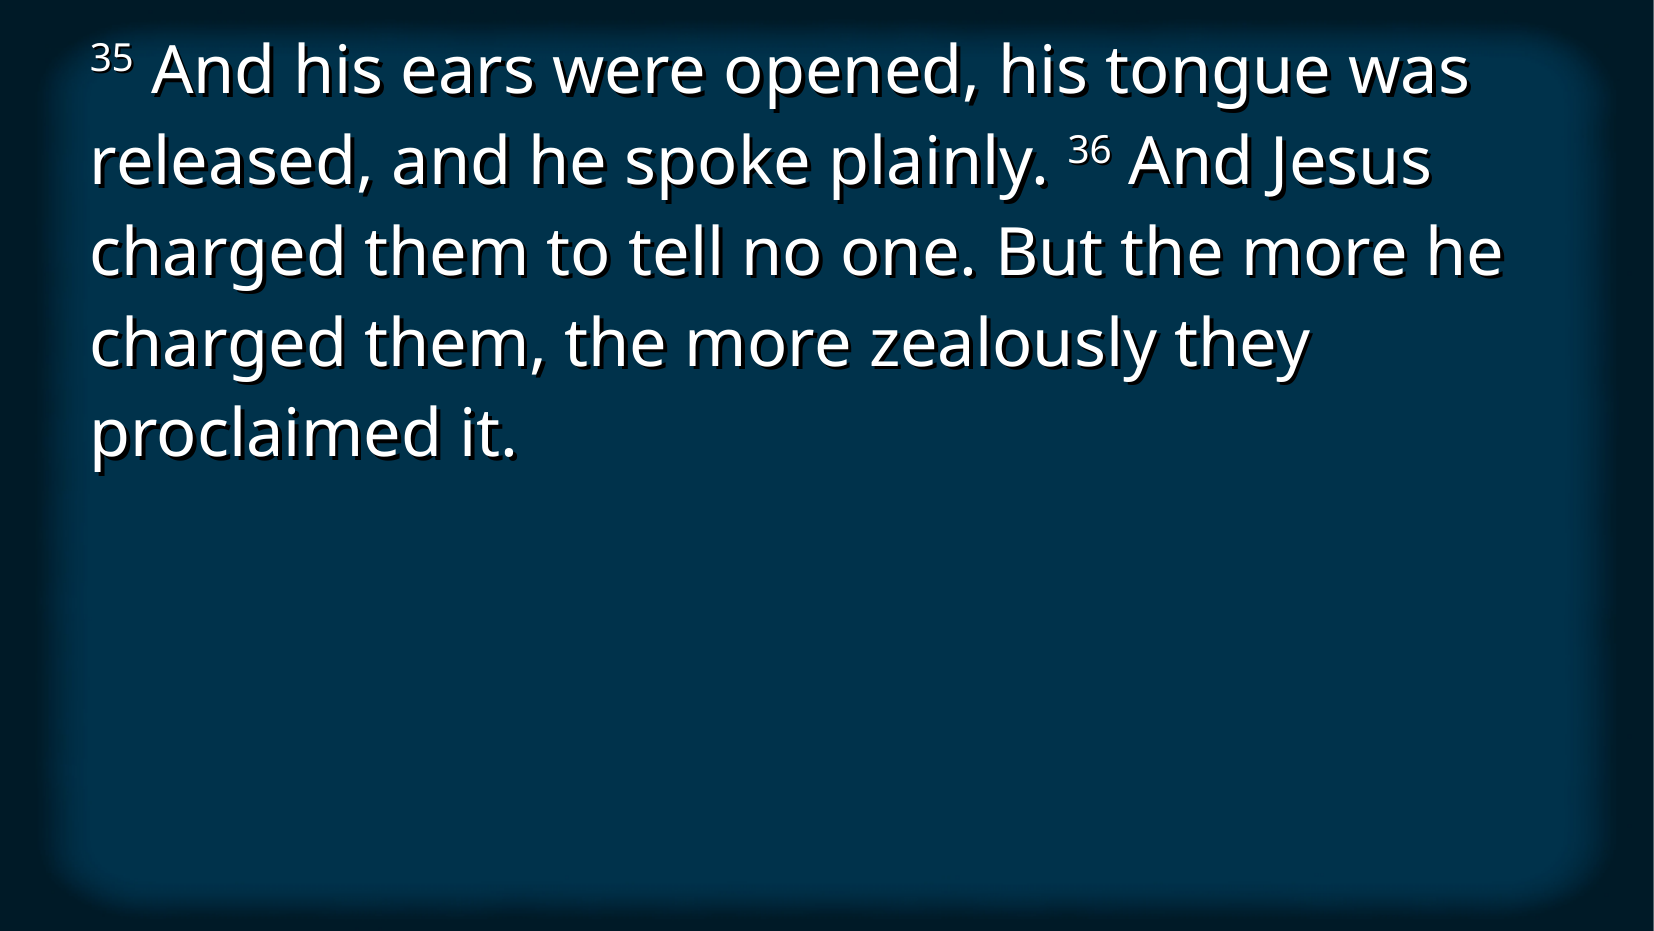

35 And his ears were opened, his tongue was released, and he spoke plainly. 36 And Jesus charged them to tell no one. But the more he charged them, the more zealously they proclaimed it.